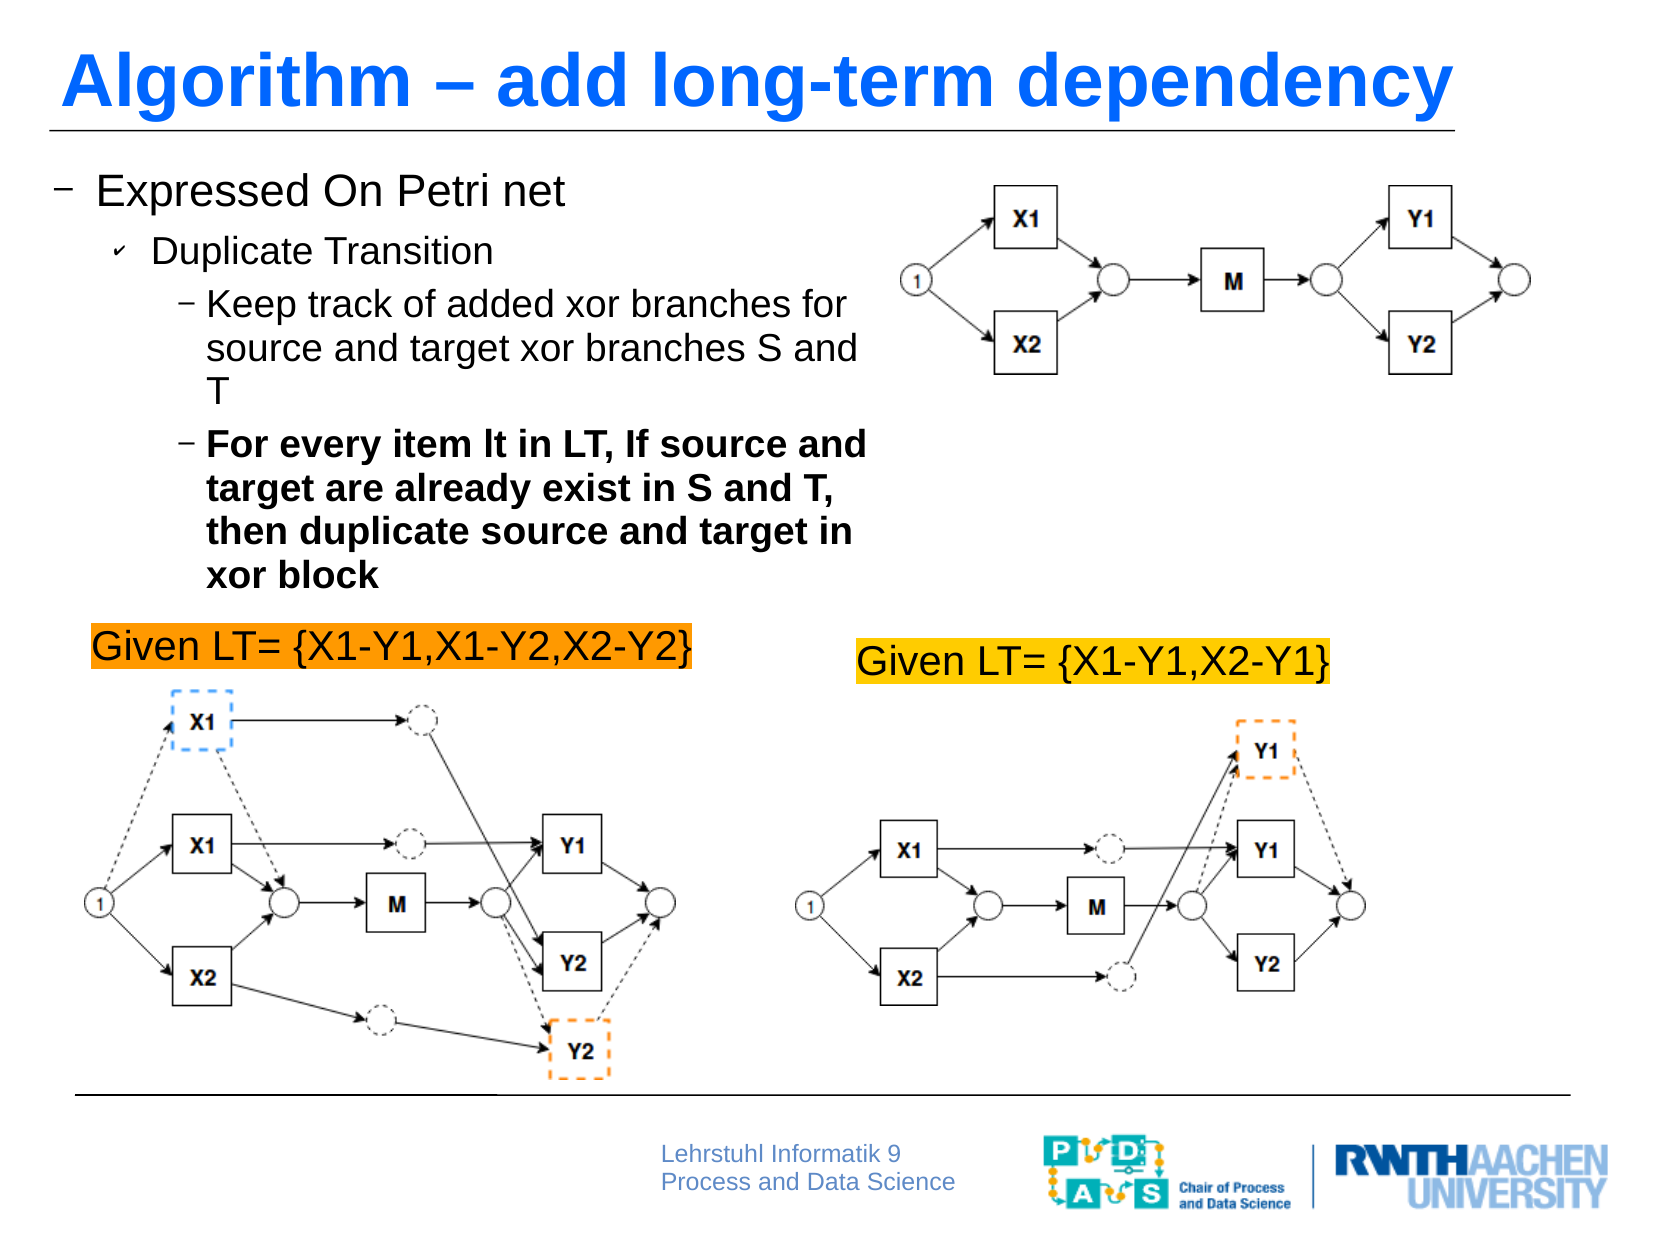

# Algorithm – add long-term dependency
Expressed On Petri net
Duplicate Transition
Keep track of added xor branches for source and target xor branches S and T
For every item lt in LT, If source and target are already exist in S and T, then duplicate source and target in xor block
Given LT= {X1-Y1,X1-Y2,X2-Y2}
Given LT= {X1-Y1,X2-Y1}